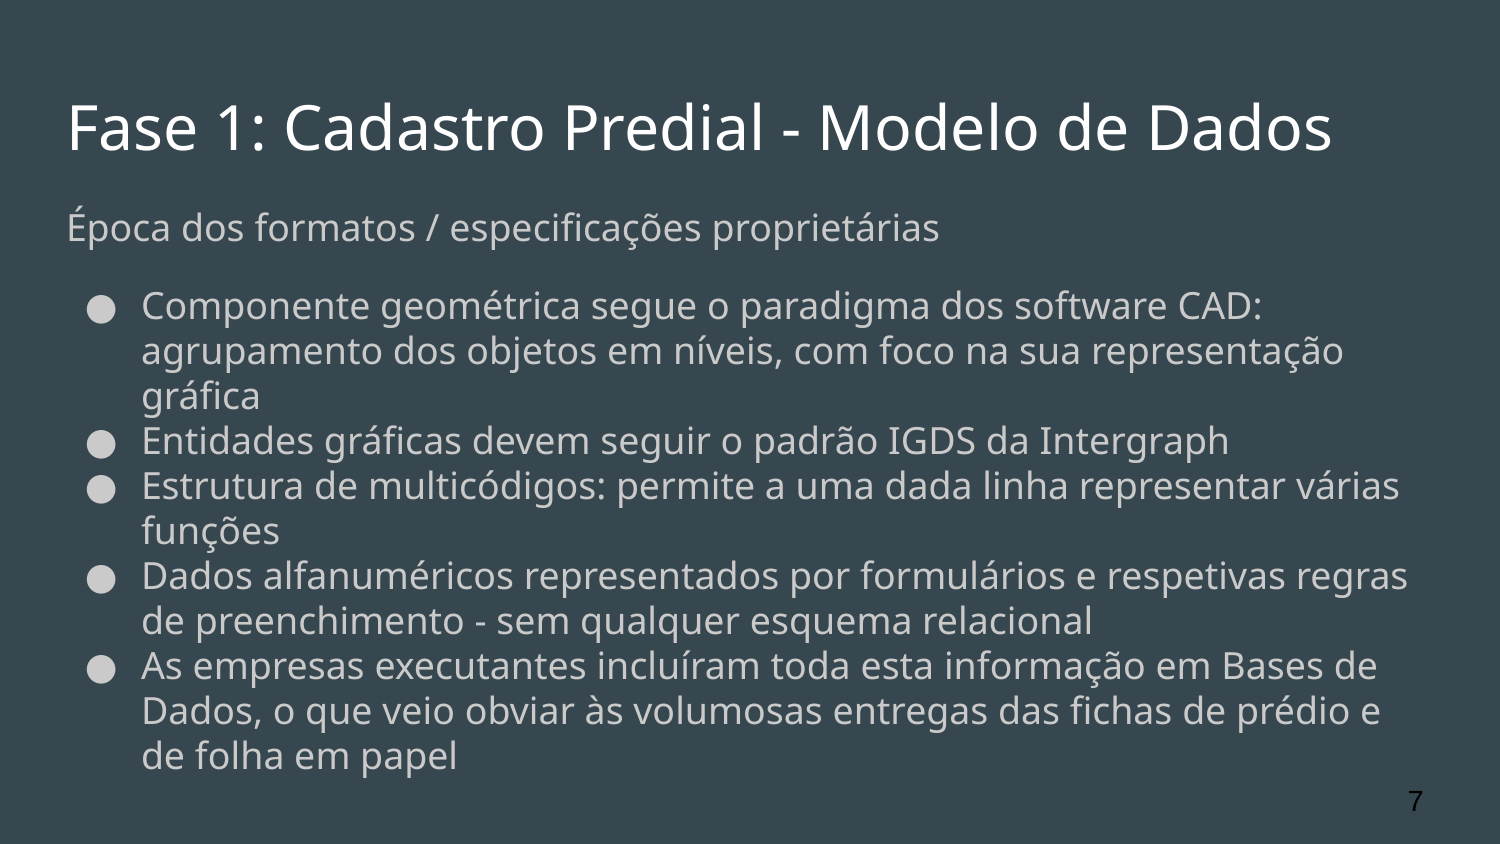

# Fase 1: Cadastro Predial - Modelo de Dados
Época dos formatos / especificações proprietárias
Componente geométrica segue o paradigma dos software CAD: agrupamento dos objetos em níveis, com foco na sua representação gráfica
Entidades gráficas devem seguir o padrão IGDS da Intergraph
Estrutura de multicódigos: permite a uma dada linha representar várias funções
Dados alfanuméricos representados por formulários e respetivas regras de preenchimento - sem qualquer esquema relacional
As empresas executantes incluíram toda esta informação em Bases de Dados, o que veio obviar às volumosas entregas das fichas de prédio e de folha em papel